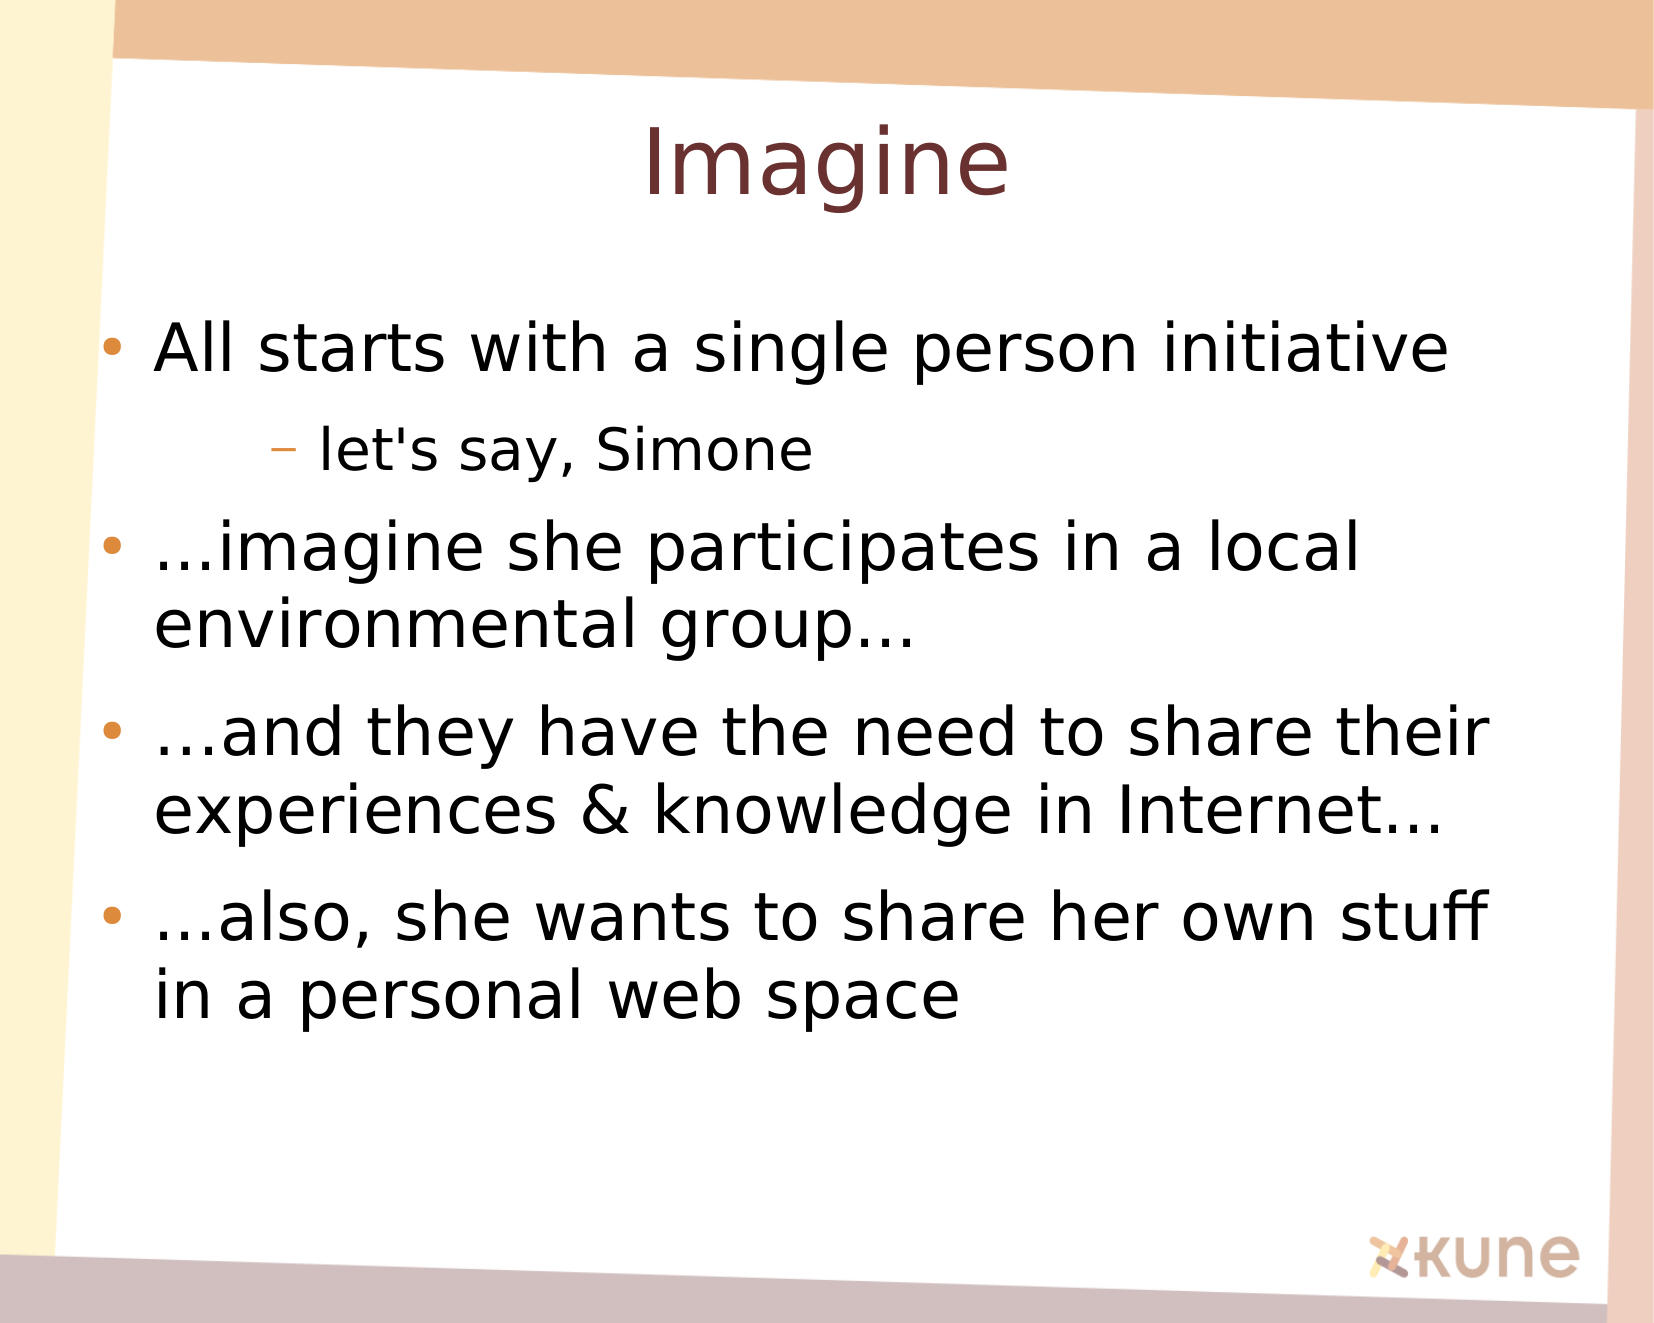

# Imagine
All starts with a single person initiative
let's say, Simone
...imagine she participates in a local environmental group...
…and they have the need to share their experiences & knowledge in Internet...
...also, she wants to share her own stuff in a personal web space